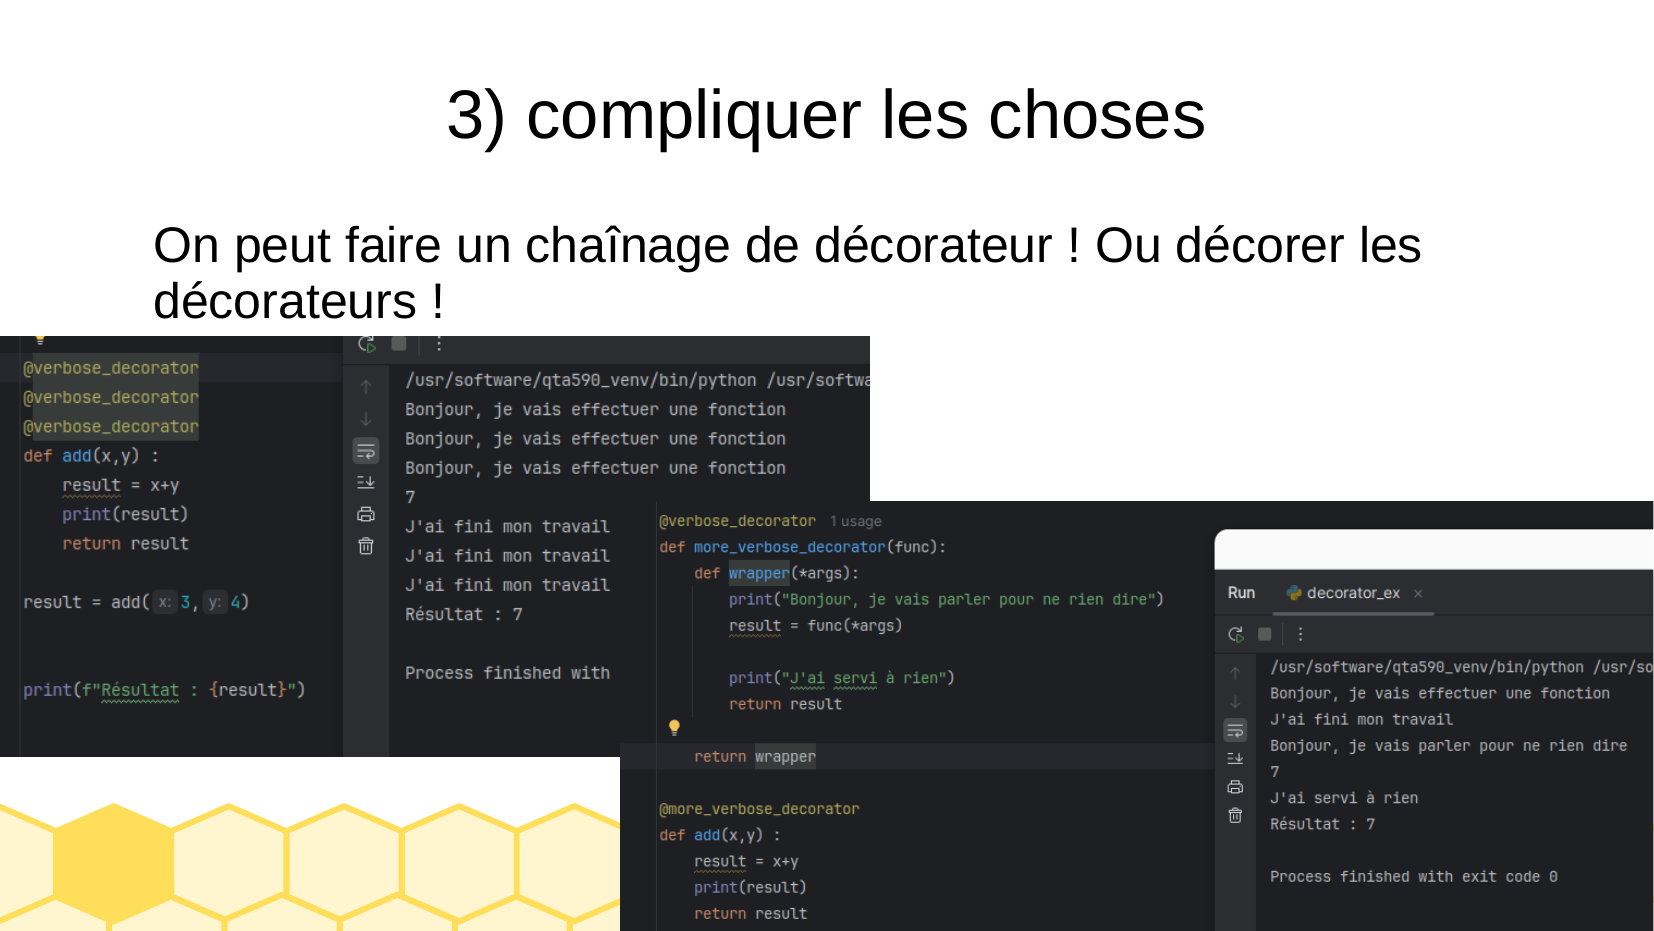

# 3) compliquer les choses
On peut faire un chaînage de décorateur ! Ou décorer les décorateurs !